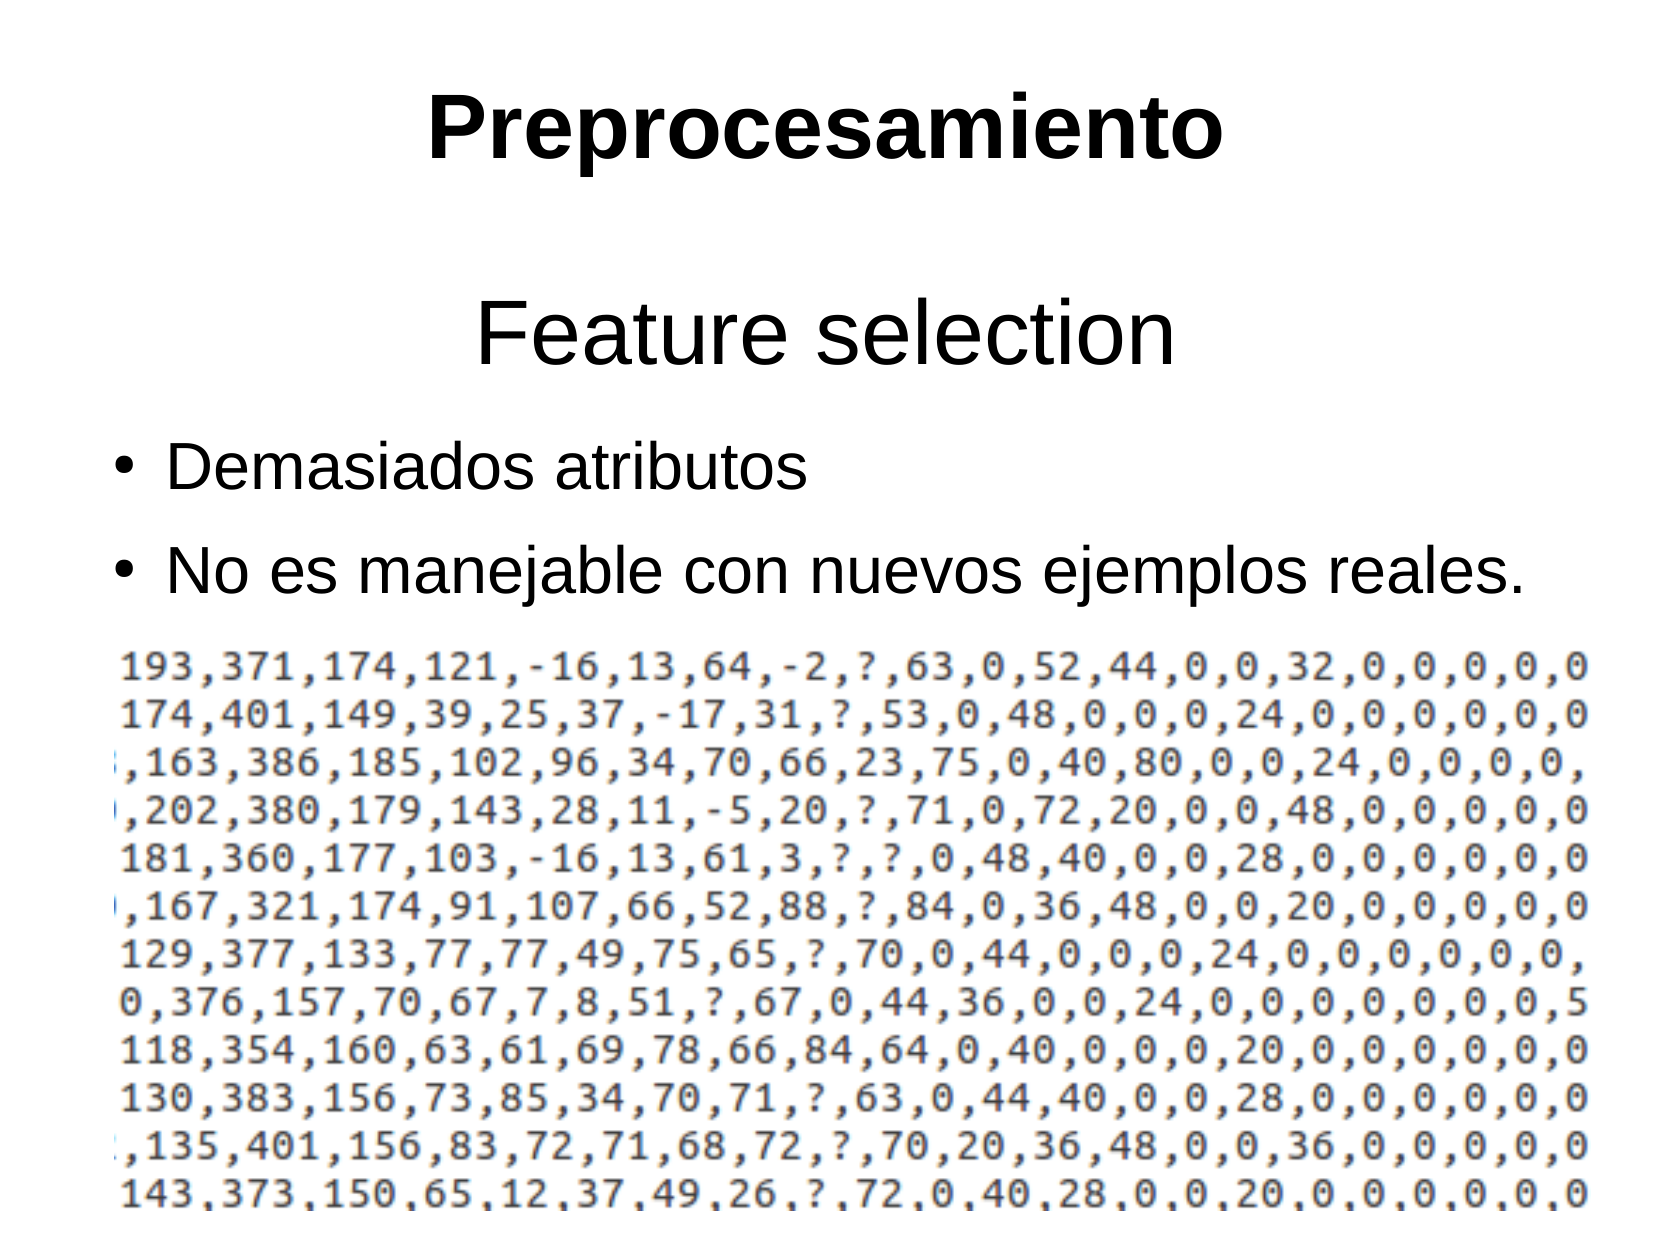

Preprocesamiento
Feature selection
# Demasiados atributos
No es manejable con nuevos ejemplos reales.